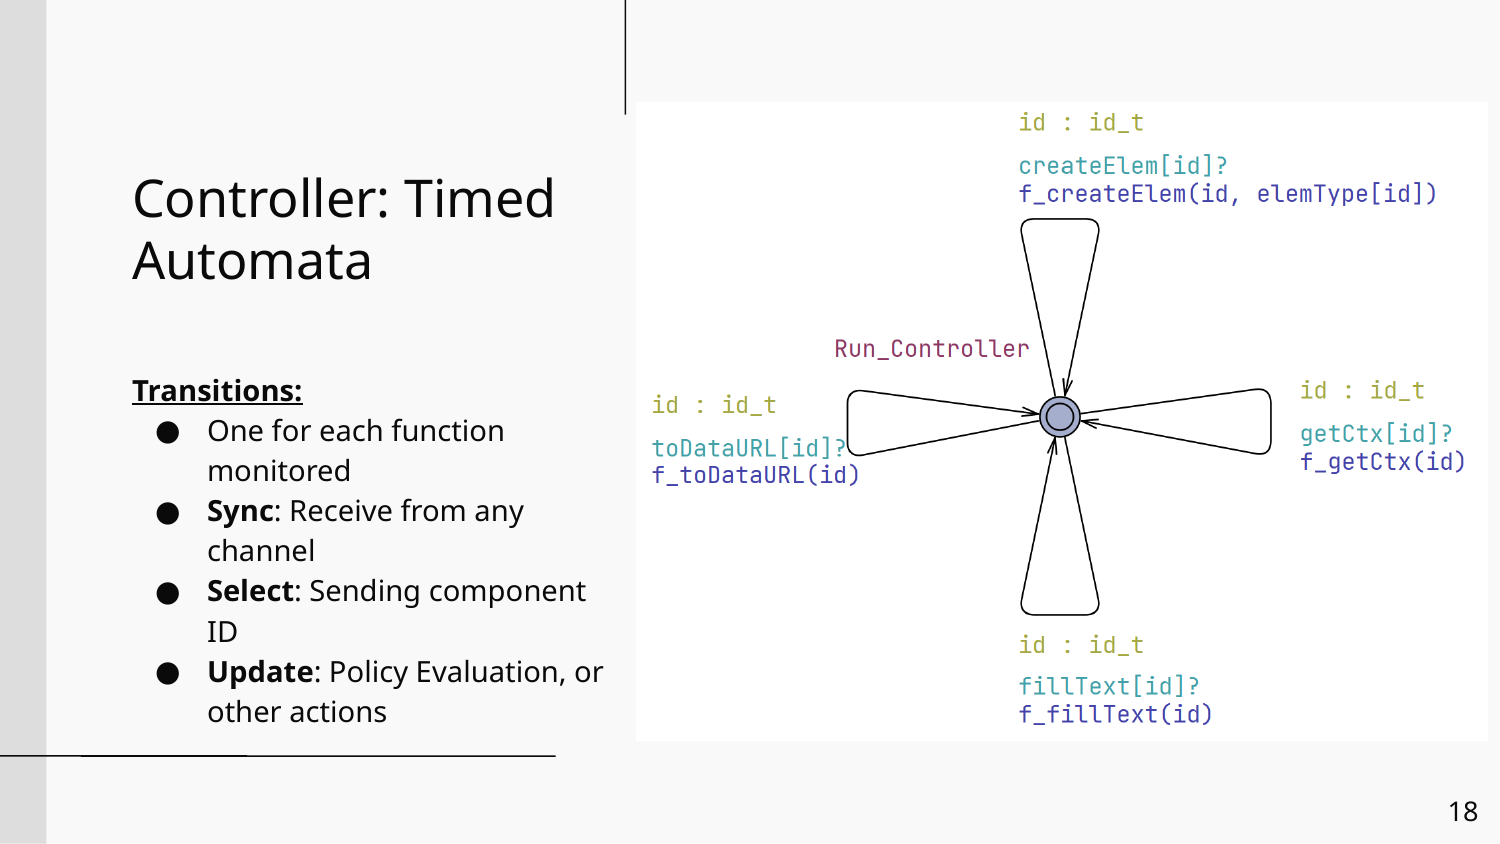

Controller: Timed Automata
# Transitions:
One for each function monitored
Sync: Receive from any channel
Select: Sending component ID
Update: Policy Evaluation, or other actions